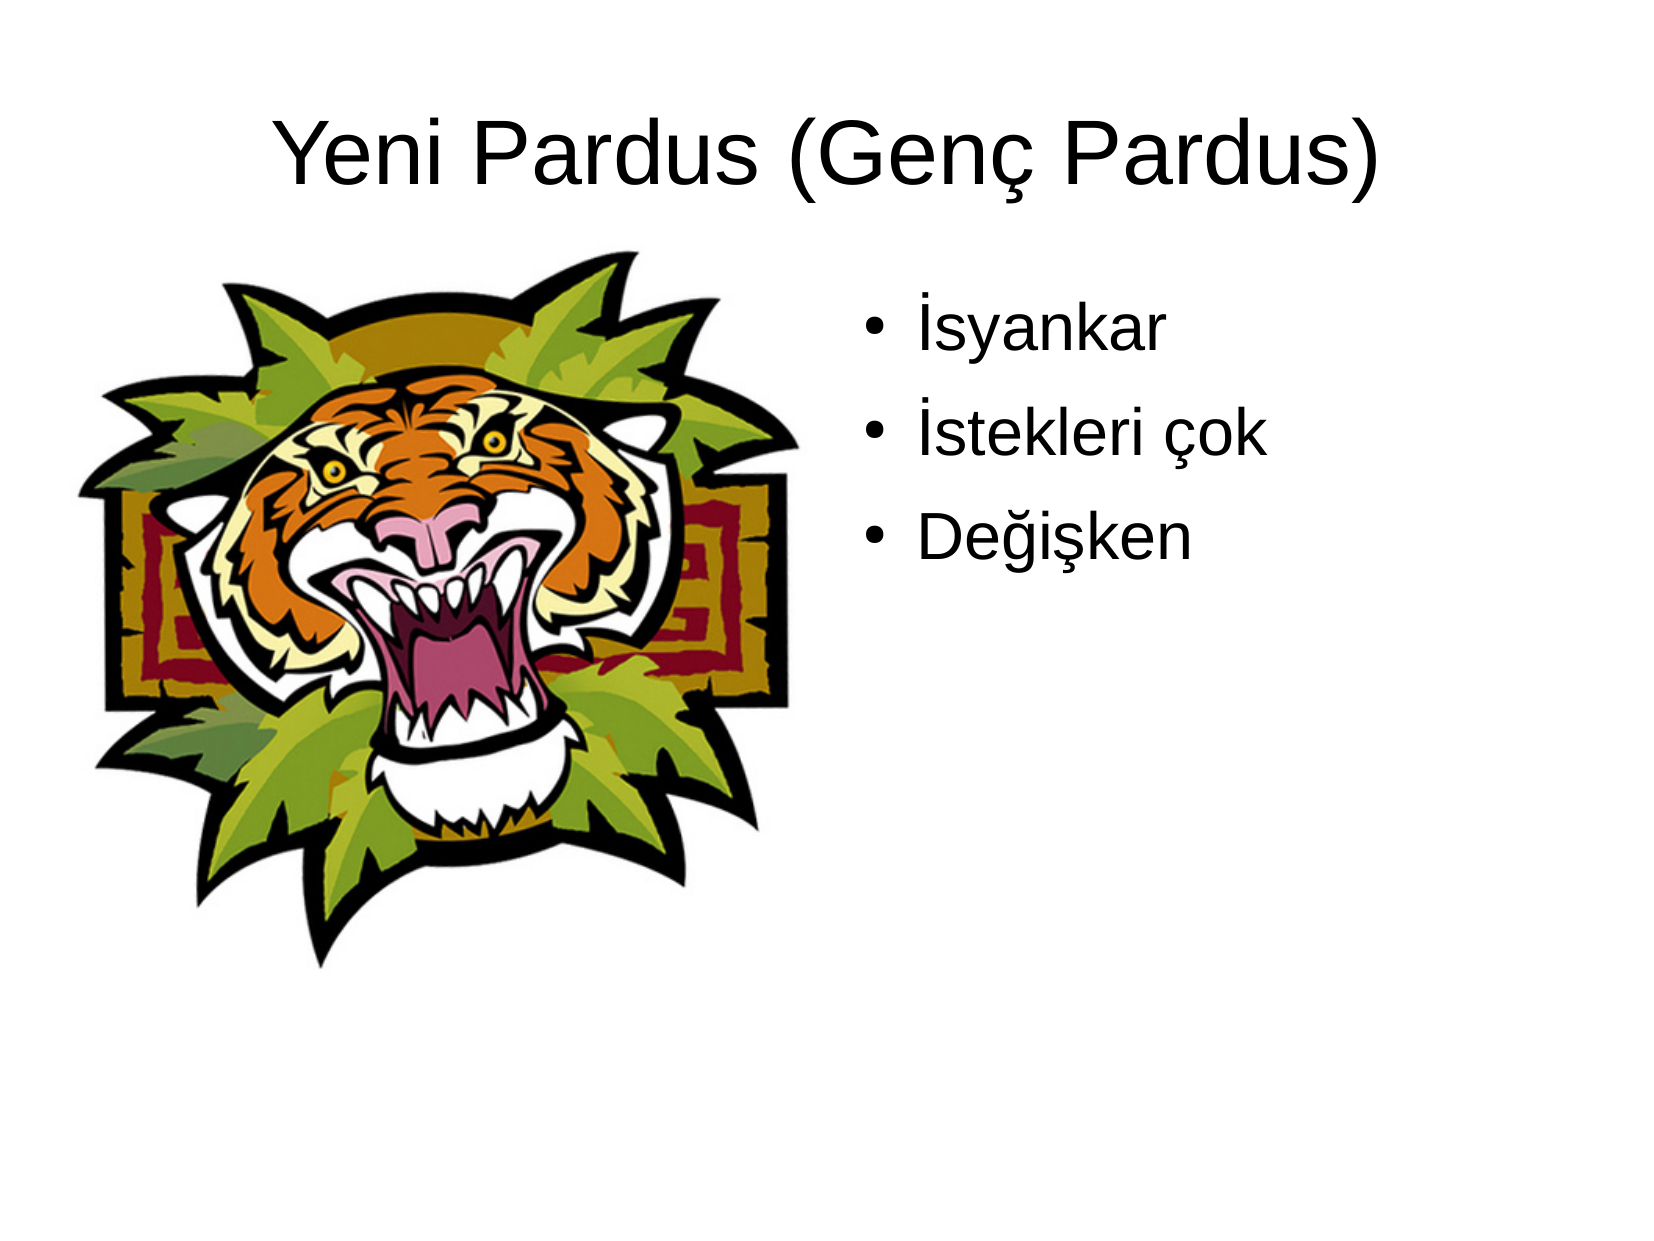

# Yeni Pardus (Genç Pardus)
İsyankar
İstekleri çok
Değişken